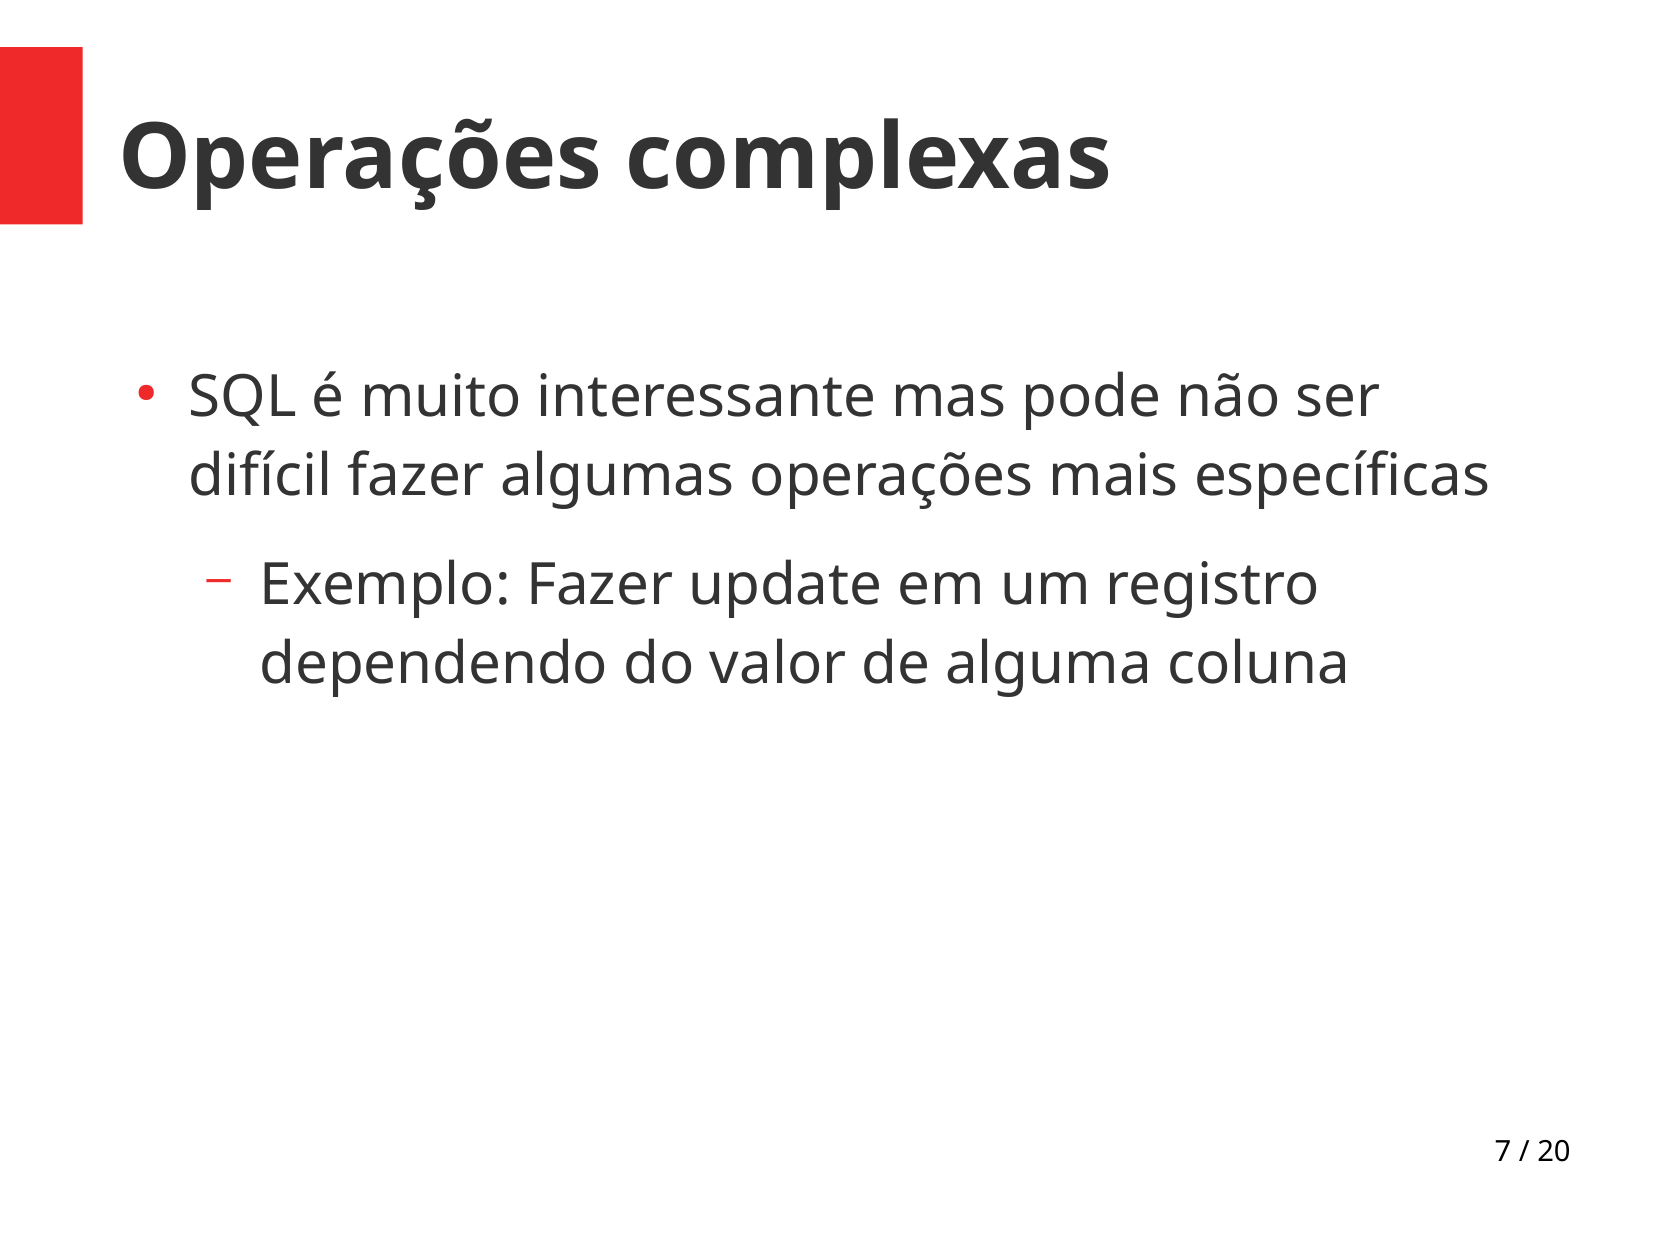

# Operações complexas
SQL é muito interessante mas pode não ser difícil fazer algumas operações mais específicas
Exemplo: Fazer update em um registro dependendo do valor de alguma coluna
7